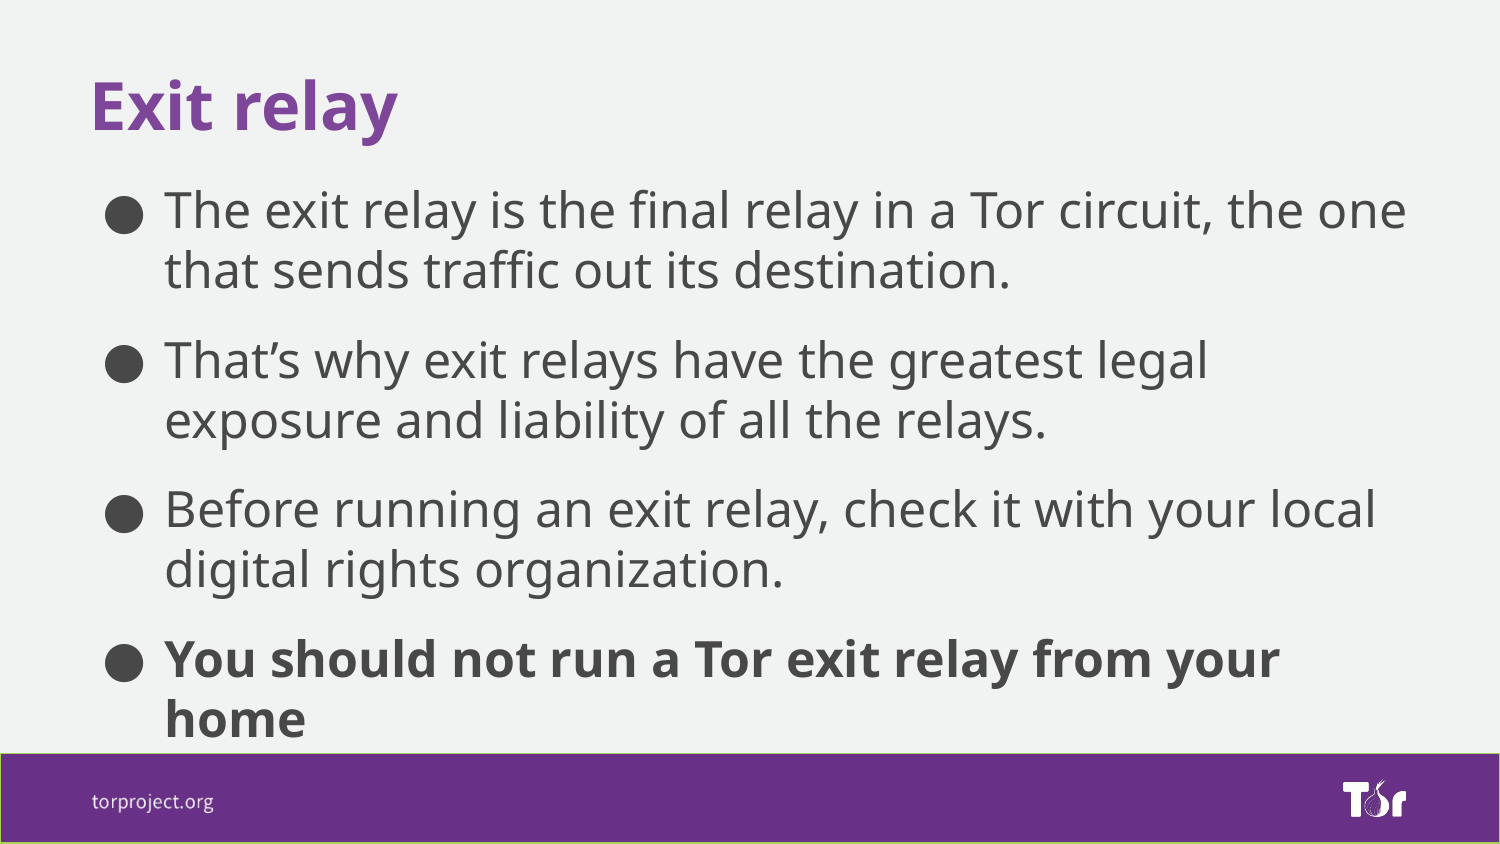

Exit relay
The exit relay is the final relay in a Tor circuit, the one that sends traffic out its destination.
That’s why exit relays have the greatest legal exposure and liability of all the relays.
Before running an exit relay, check it with your local digital rights organization.
You should not run a Tor exit relay from your home